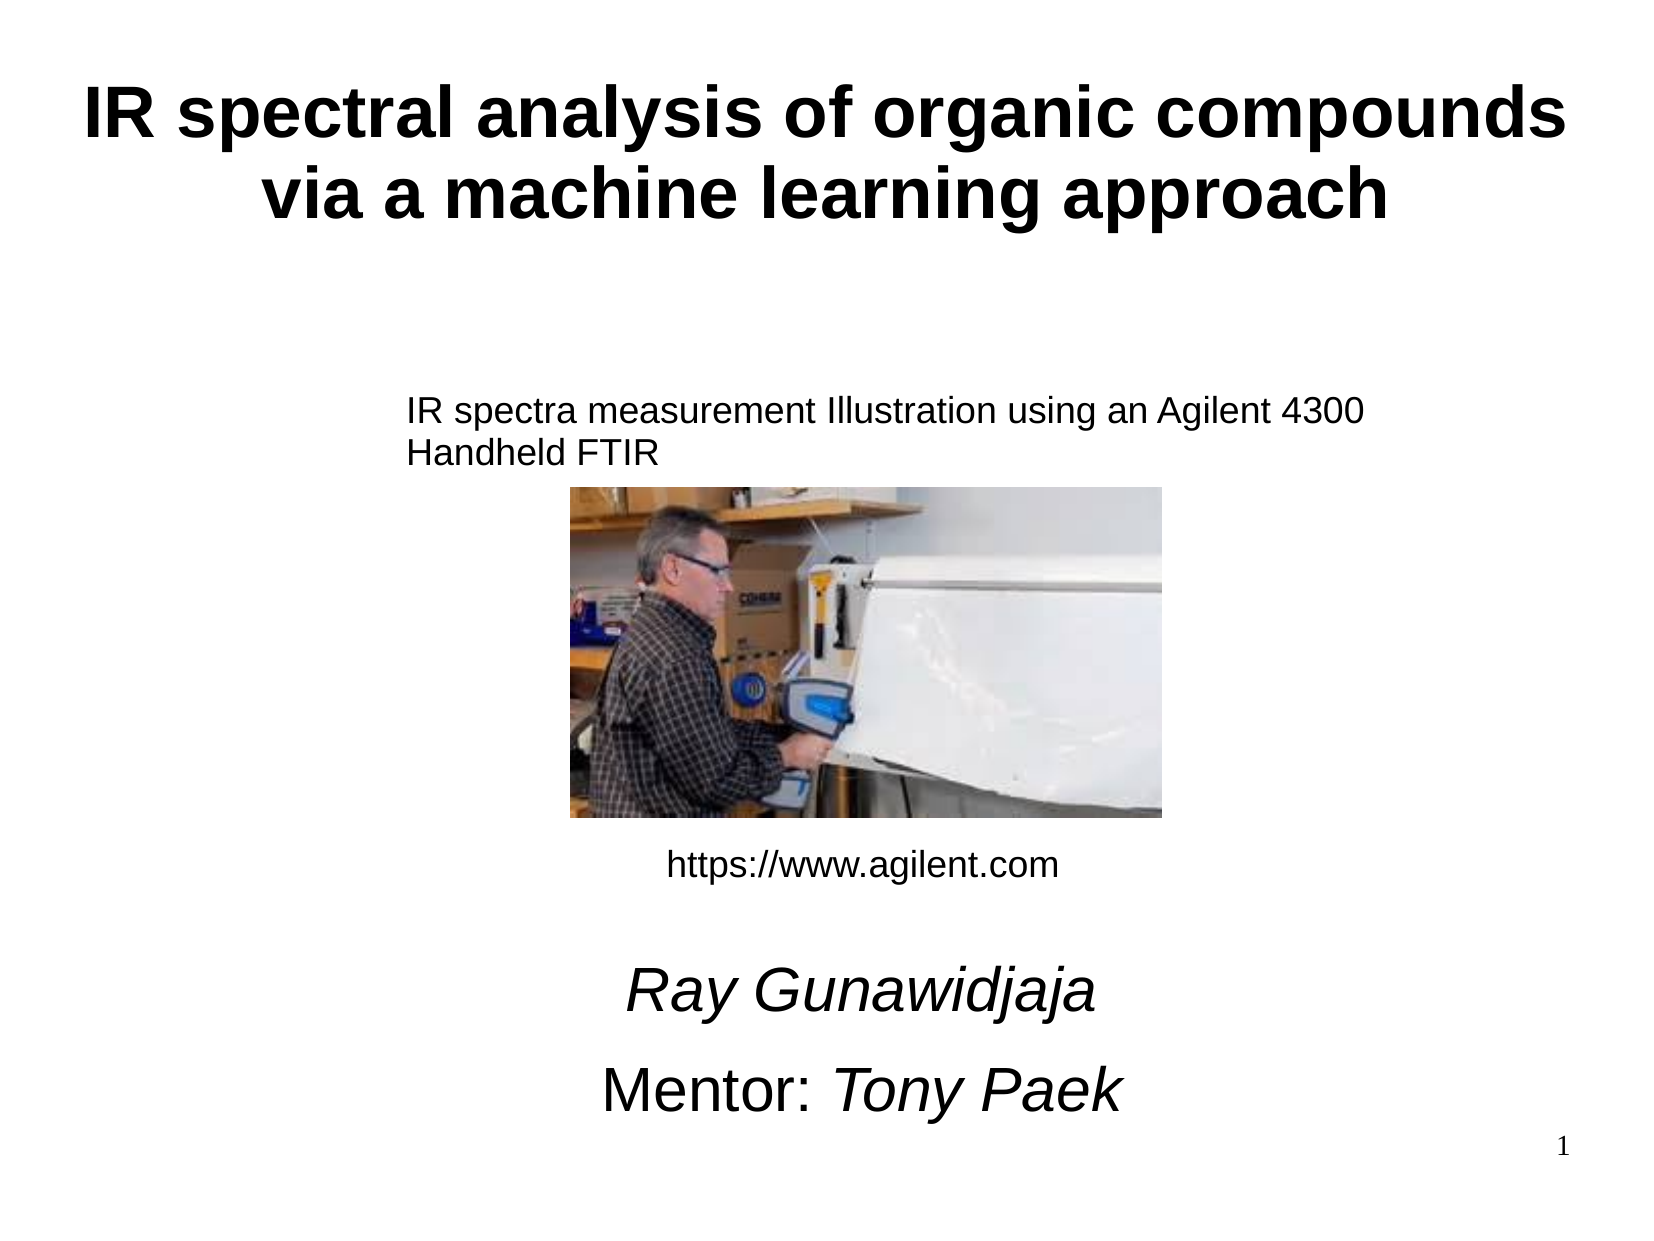

# IR spectral analysis of organic compounds via a machine learning approach
IR spectra measurement Illustration using an Agilent 4300 Handheld FTIR
https://www.agilent.com
Ray Gunawidjaja
Mentor: Tony Paek
1